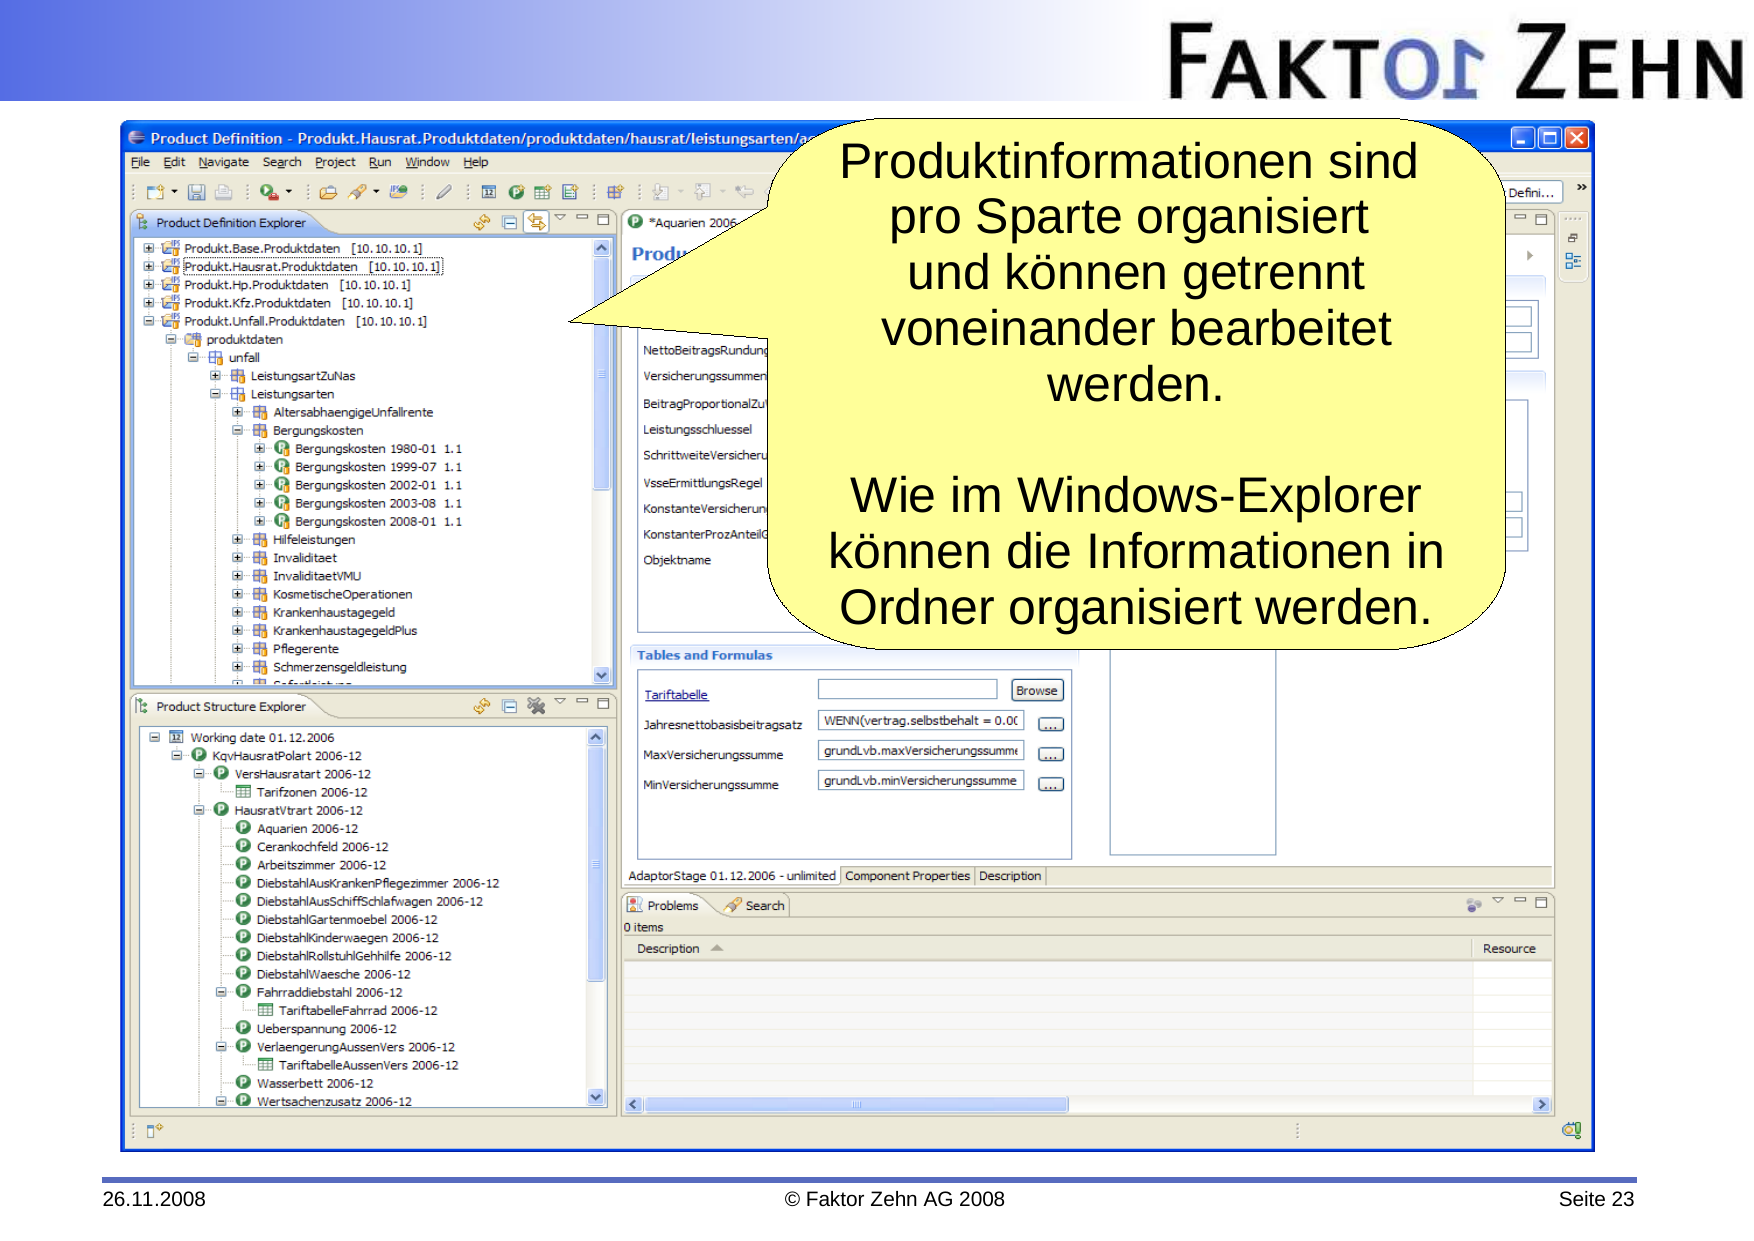

Produktinformationen sind
pro Sparte organisiert
und können getrennt voneinander bearbeitet werden.
Wie im Windows-Explorer können die Informationen in Ordner organisiert werden.